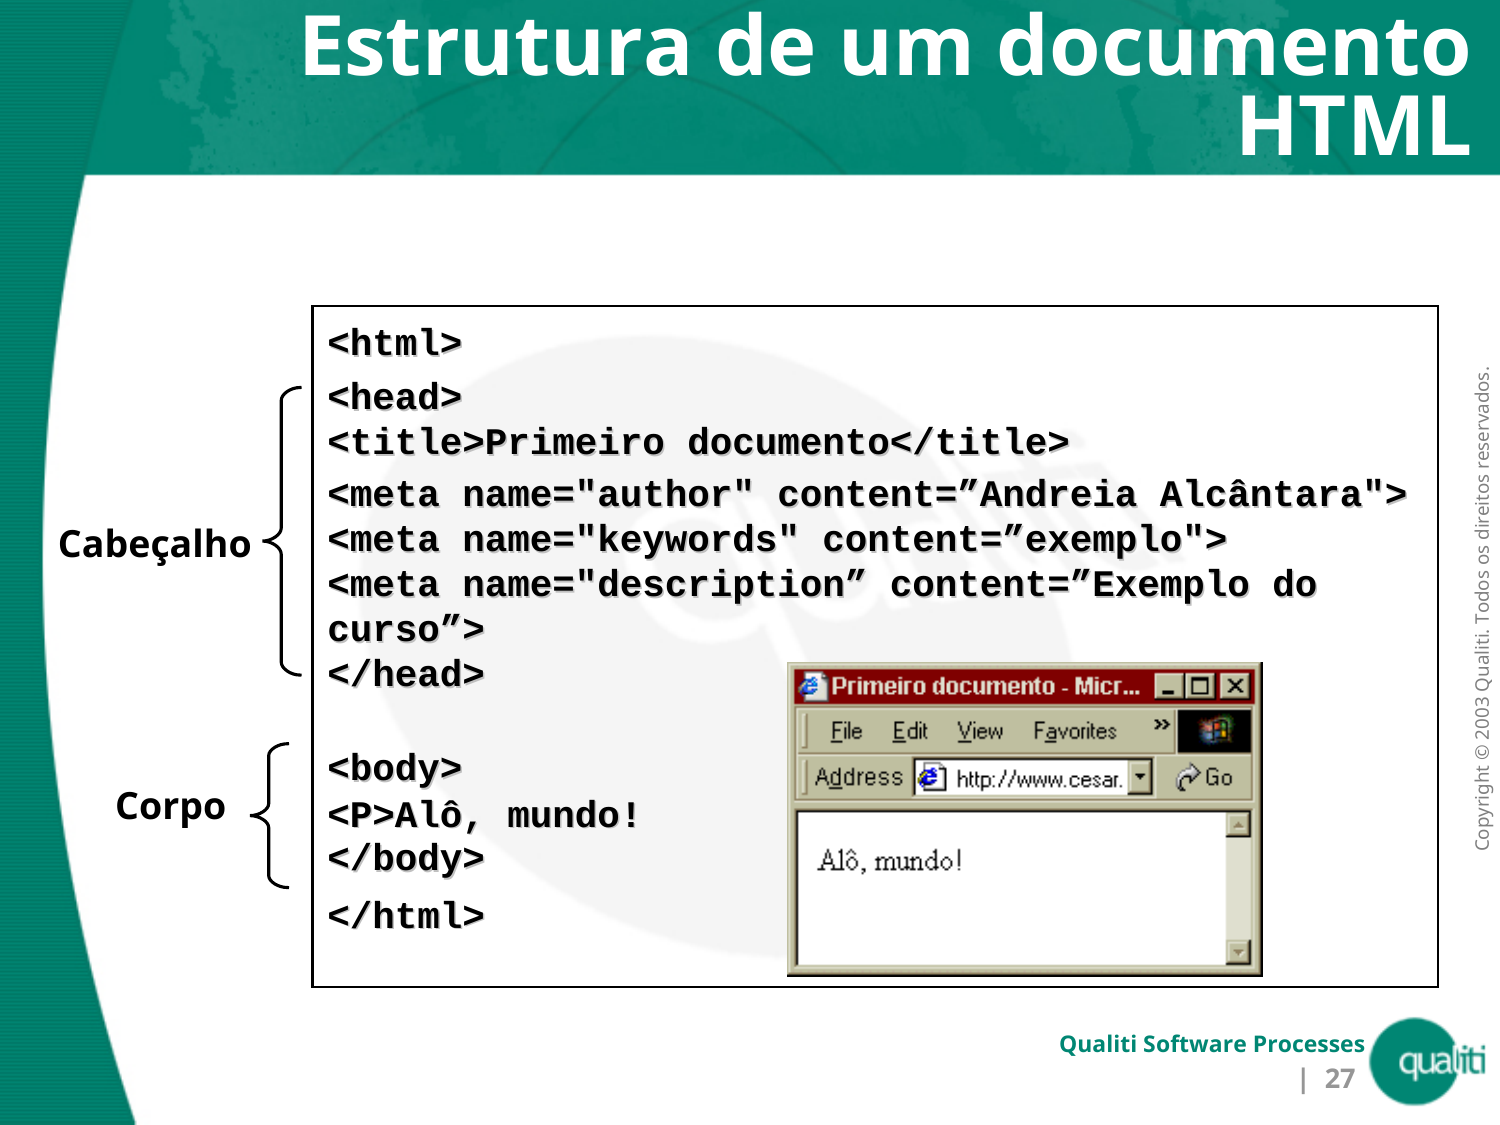

# Estrutura de um documento HTML
<html>
<head>
<title>Primeiro documento</title>
<meta name="author" content=”Andreia Alcântara">
<meta name="keywords" content=”exemplo">
<meta name="description” content=”Exemplo do curso”>
</head>
<body>
<P>Alô, mundo!
</body>
</html>
Cabeçalho
Corpo